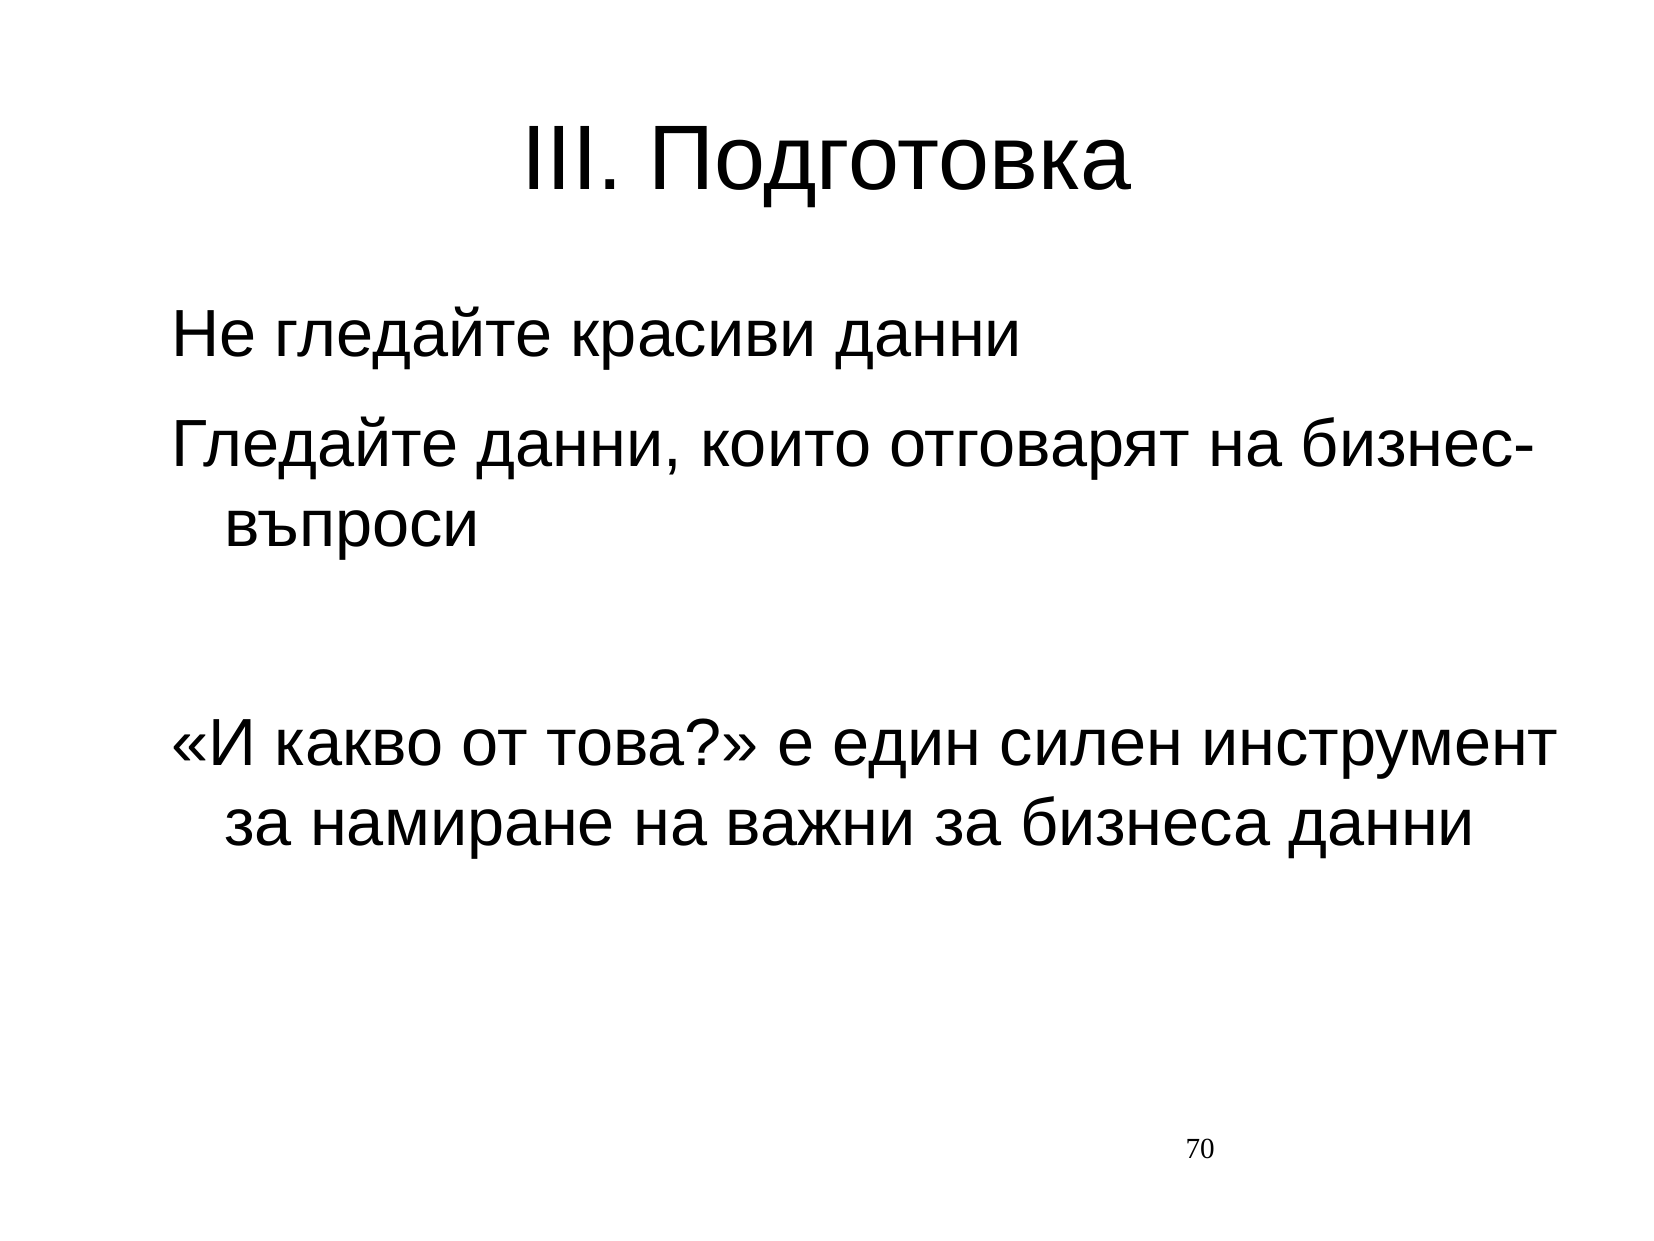

# III. Подготовка
Не гледайте красиви данни
Гледайте данни, които отговарят на бизнес-въпроси
«И какво от това?» е един силен инструмент за намиране на важни за бизнеса данни